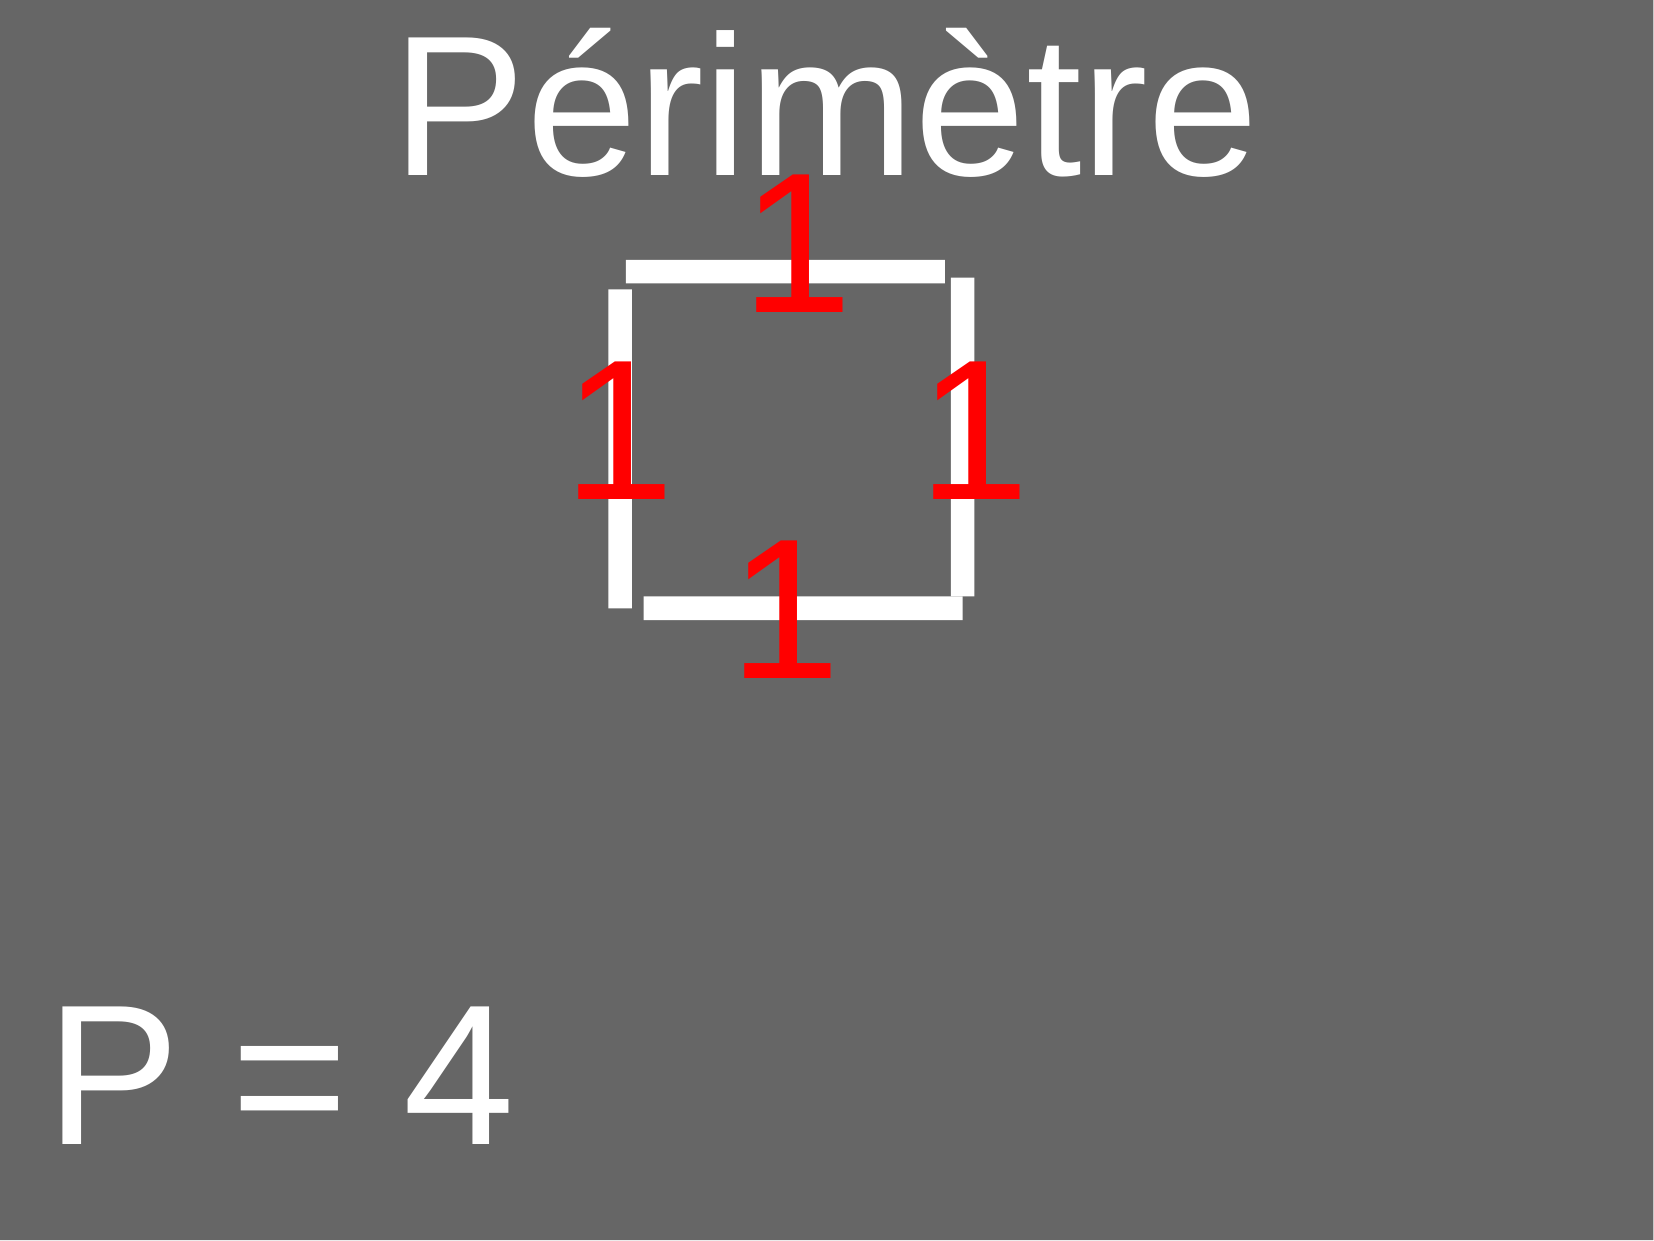

# Périmètre
1
1
1
1
P = 4